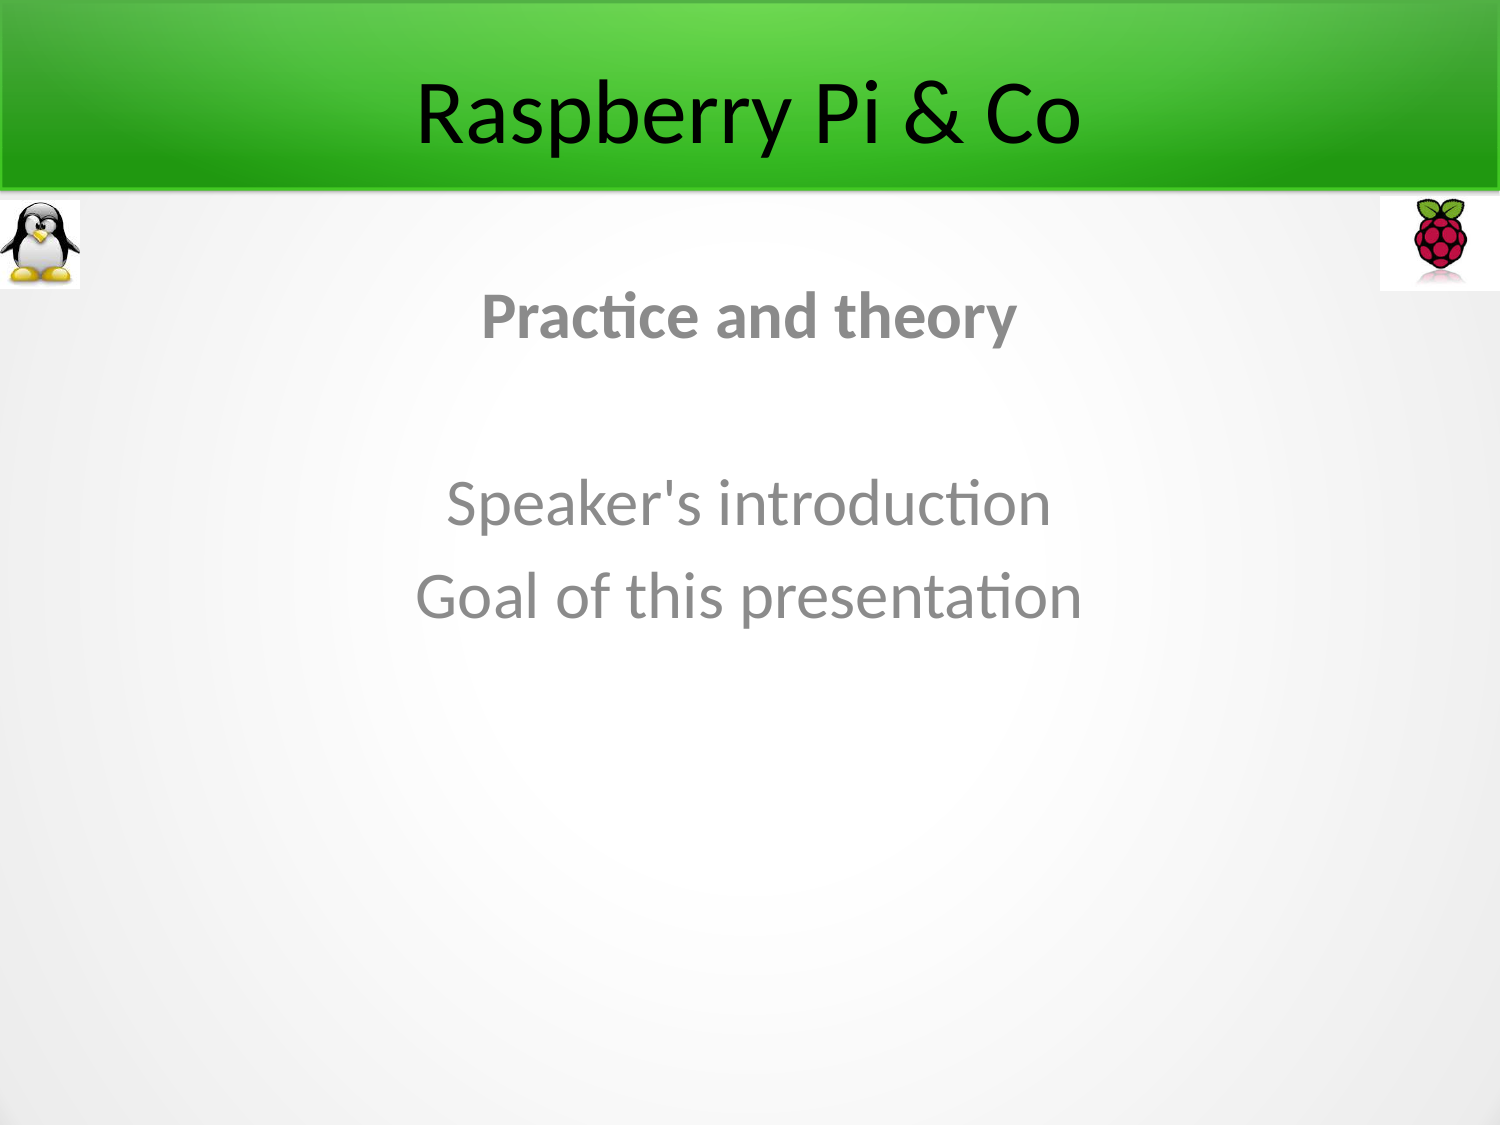

# Raspberry Pi & Co
Practice and theory
Speaker's introduction
Goal of this presentation